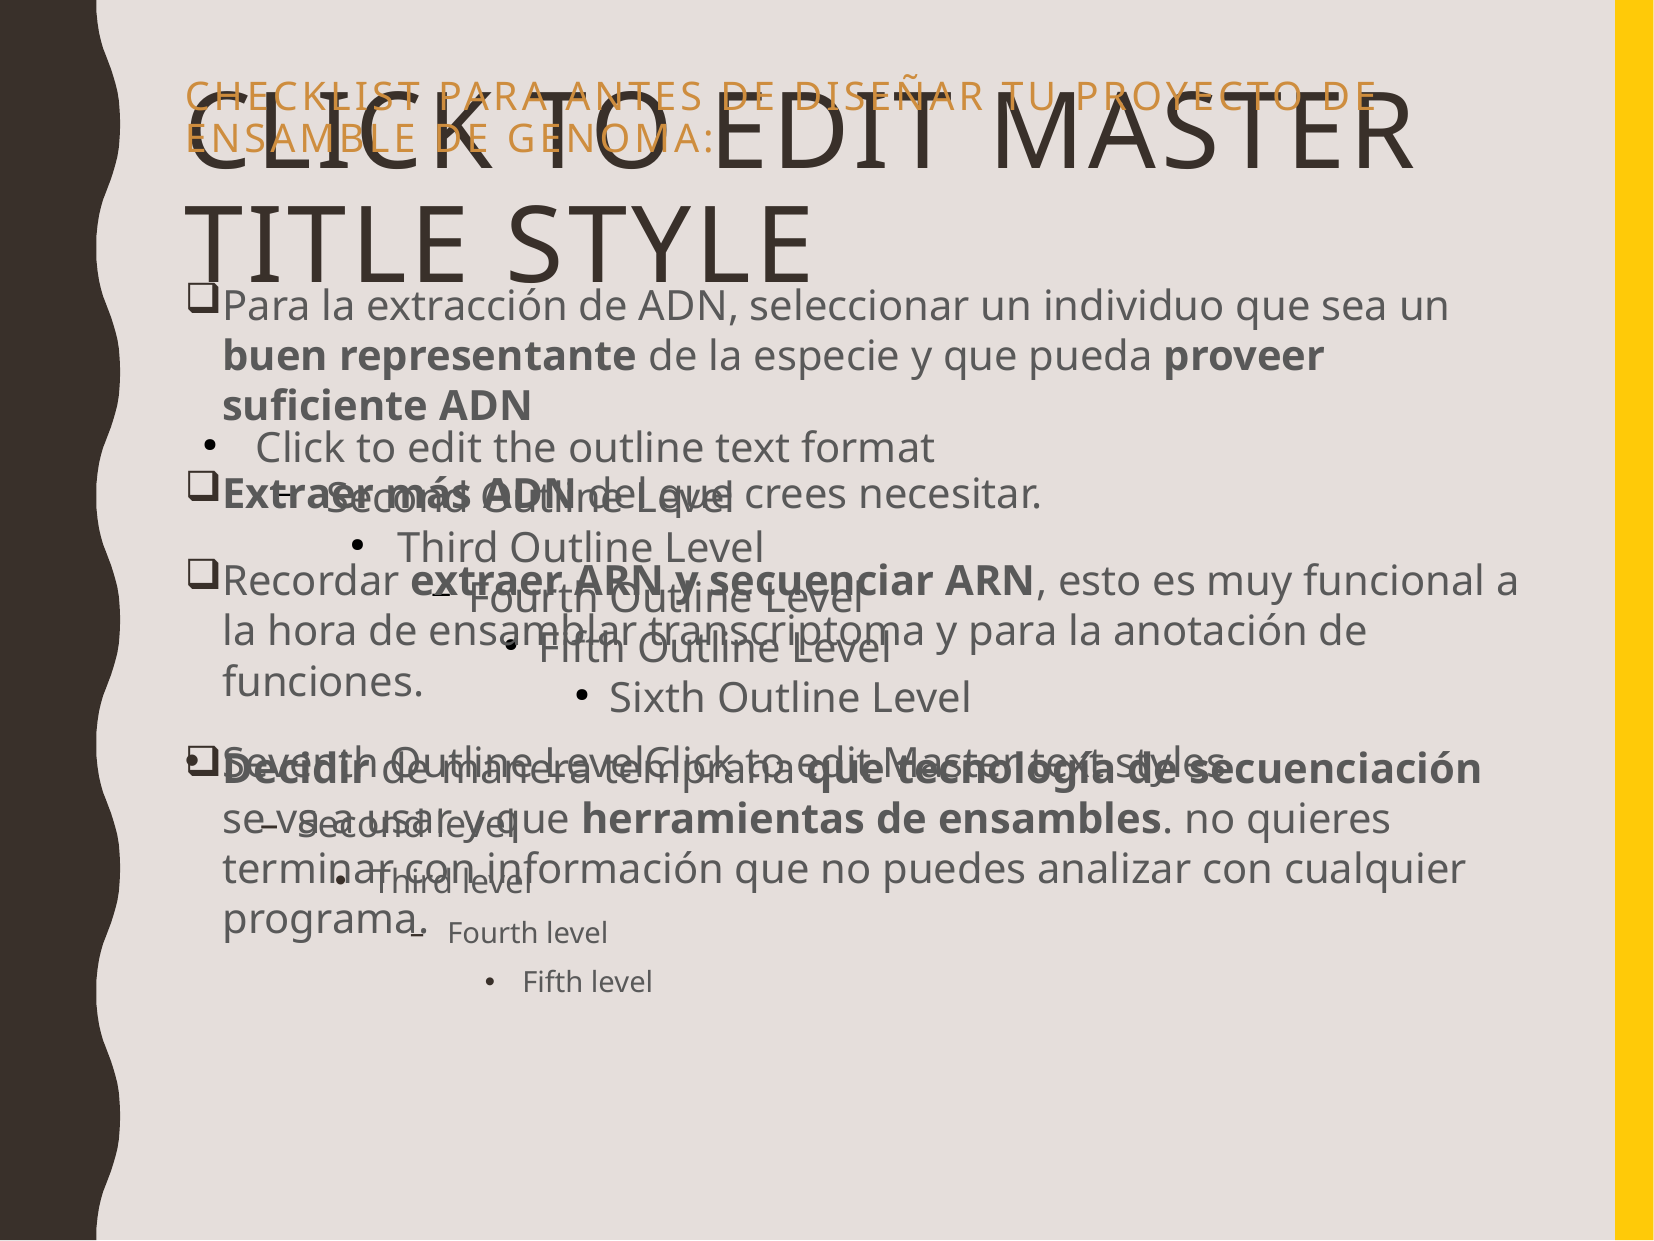

# Checklist para antes de diseñar tu proyecto de ensamble de genoma:
Para la extracción de ADN, seleccionar un individuo que sea un buen representante de la especie y que pueda proveer suficiente ADN
Extraer más ADN del que crees necesitar.
Recordar extraer ARN y secuenciar ARN, esto es muy funcional a la hora de ensamblar transcriptoma y para la anotación de funciones.
Decidir de manera temprana que tecnología de secuenciación se va a usar y que herramientas de ensambles. no quieres terminar con información que no puedes analizar con cualquier programa.